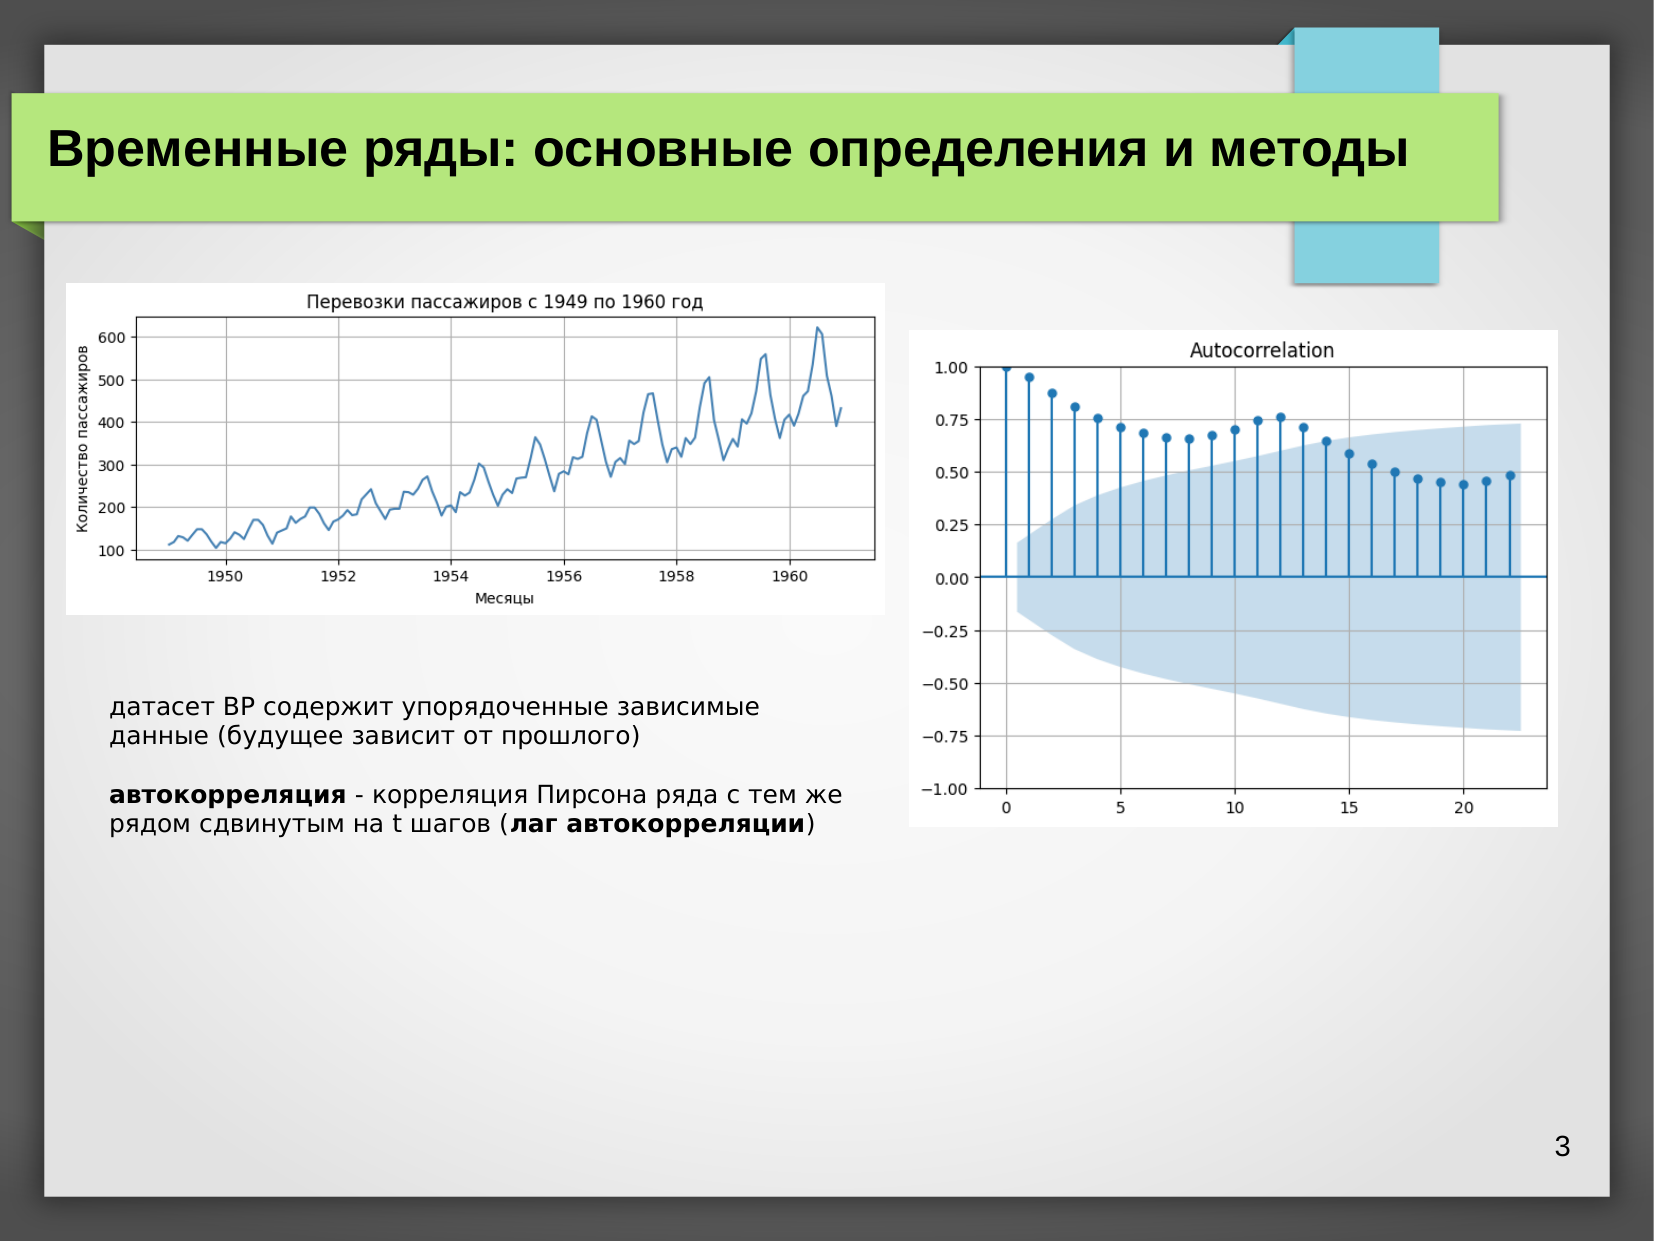

# Временные ряды: основные определения и методы
датасет ВР содержит упорядоченные зависимые данные (будущее зависит от прошлого)
автокорреляция - корреляция Пирсона ряда с тем же рядом сдвинутым на t шагов (лаг автокорреляции)
3